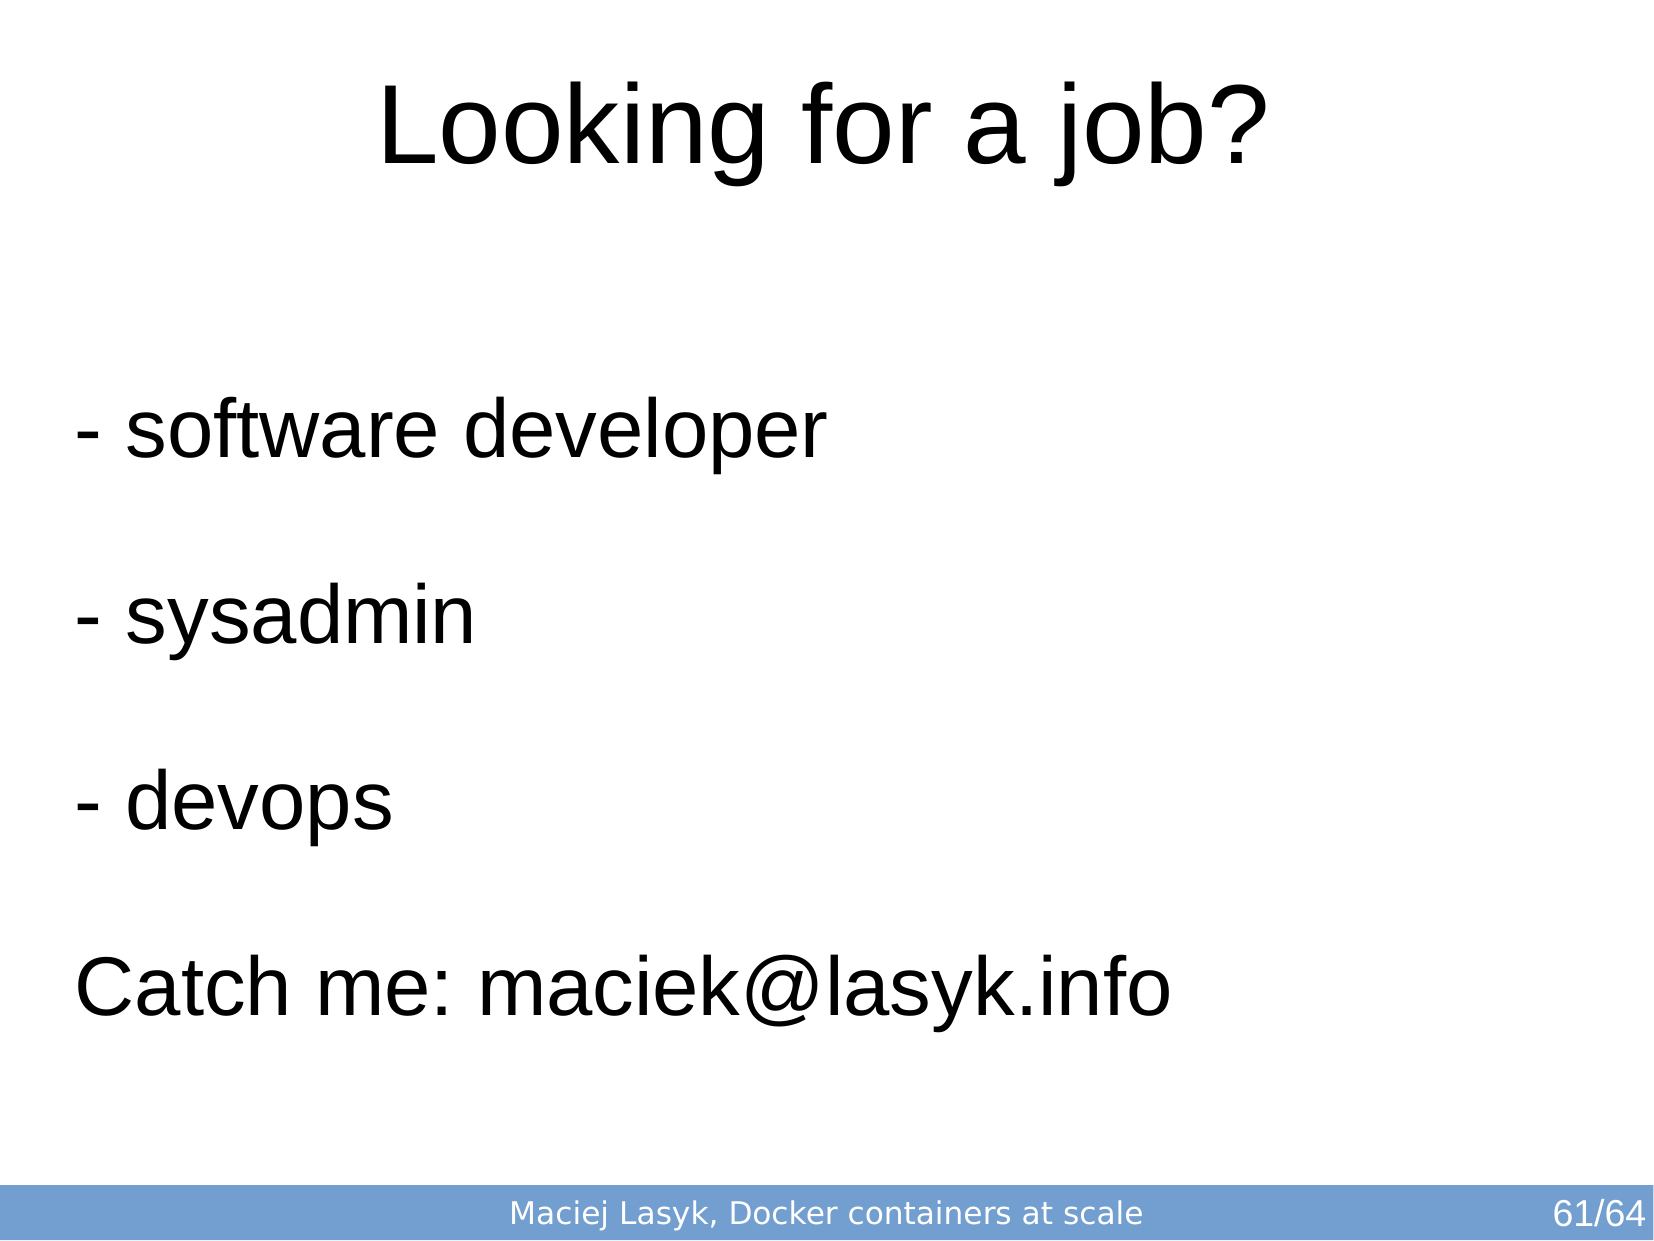

Looking for a job?
- software developer
- sysadmin
- devops
Catch me: maciek@lasyk.info
 61/64
Maciej Lasyk, Docker containers at scale